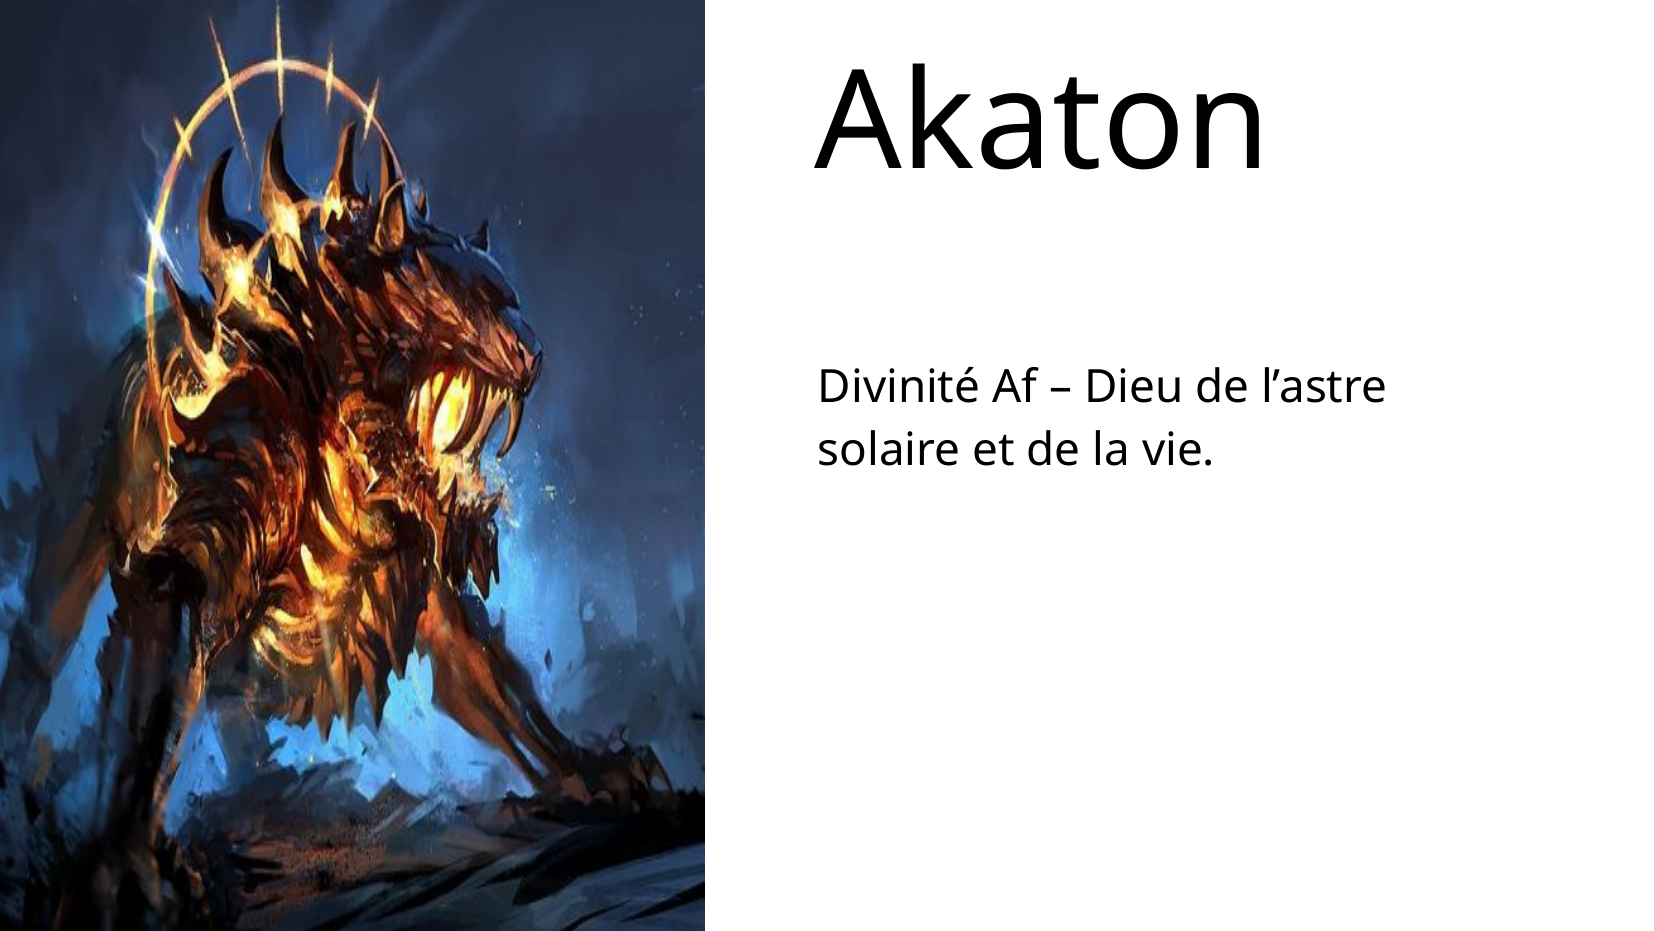

# Akaton
Divinité Af – Dieu de l’astre solaire et de la vie.